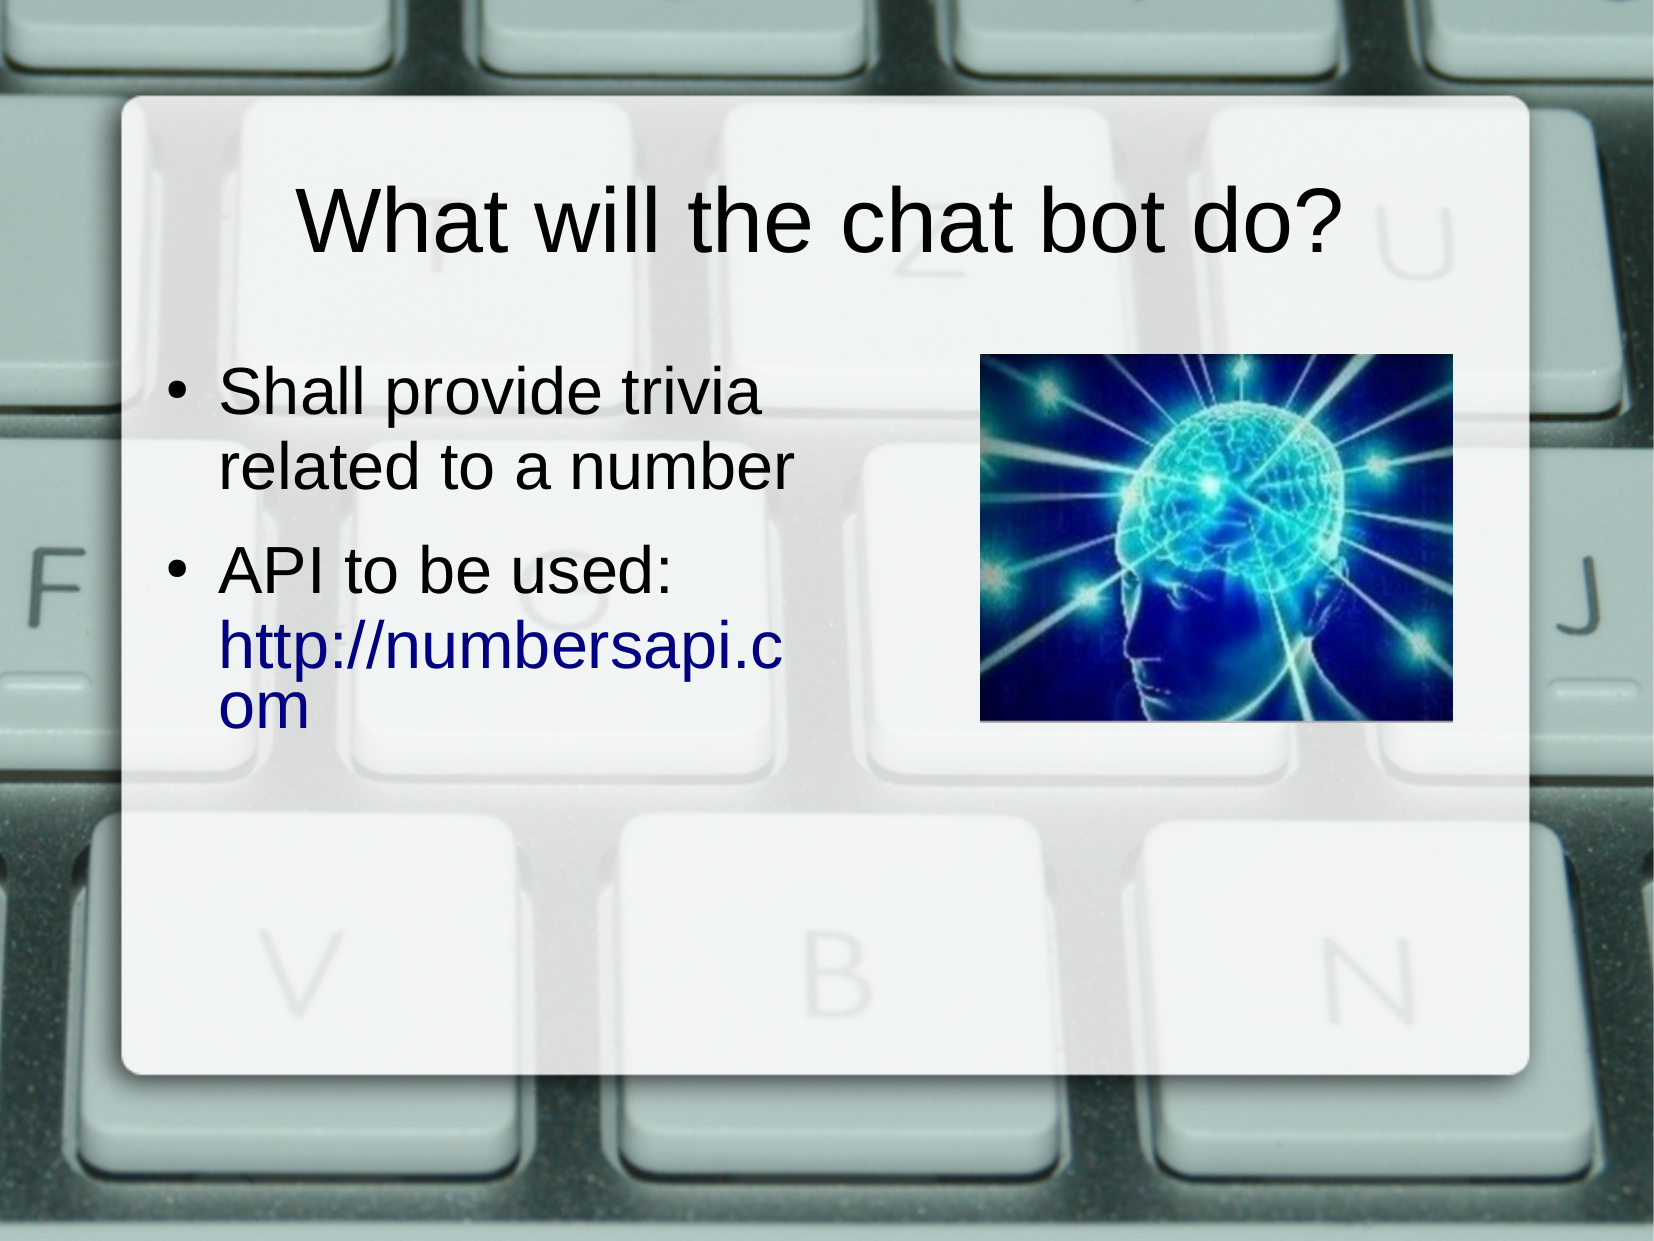

# What will the chat bot do?
Shall provide trivia related to a number
API to be used: http://numbersapi.com